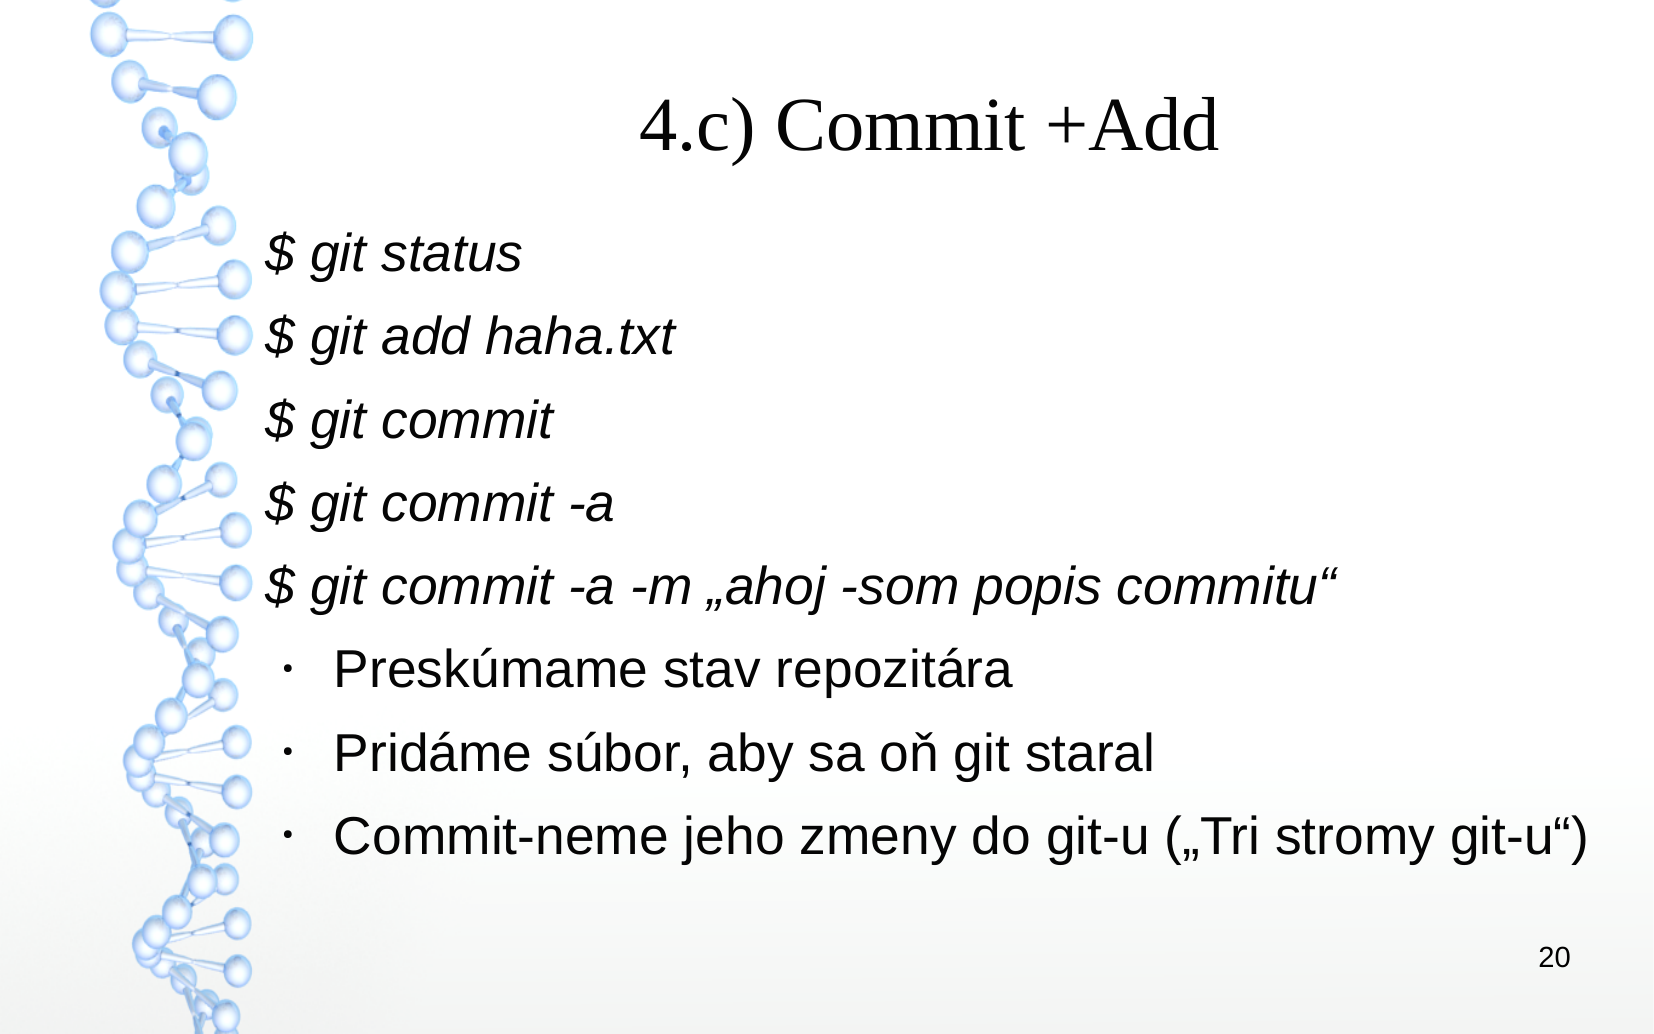

# 4.c) Commit +Add
$ git status
$ git add haha.txt
$ git commit
$ git commit -a
$ git commit -a -m „ahoj -som popis commitu“
Preskúmame stav repozitára
Pridáme súbor, aby sa oň git staral
Commit-neme jeho zmeny do git-u („Tri stromy git-u“)
20